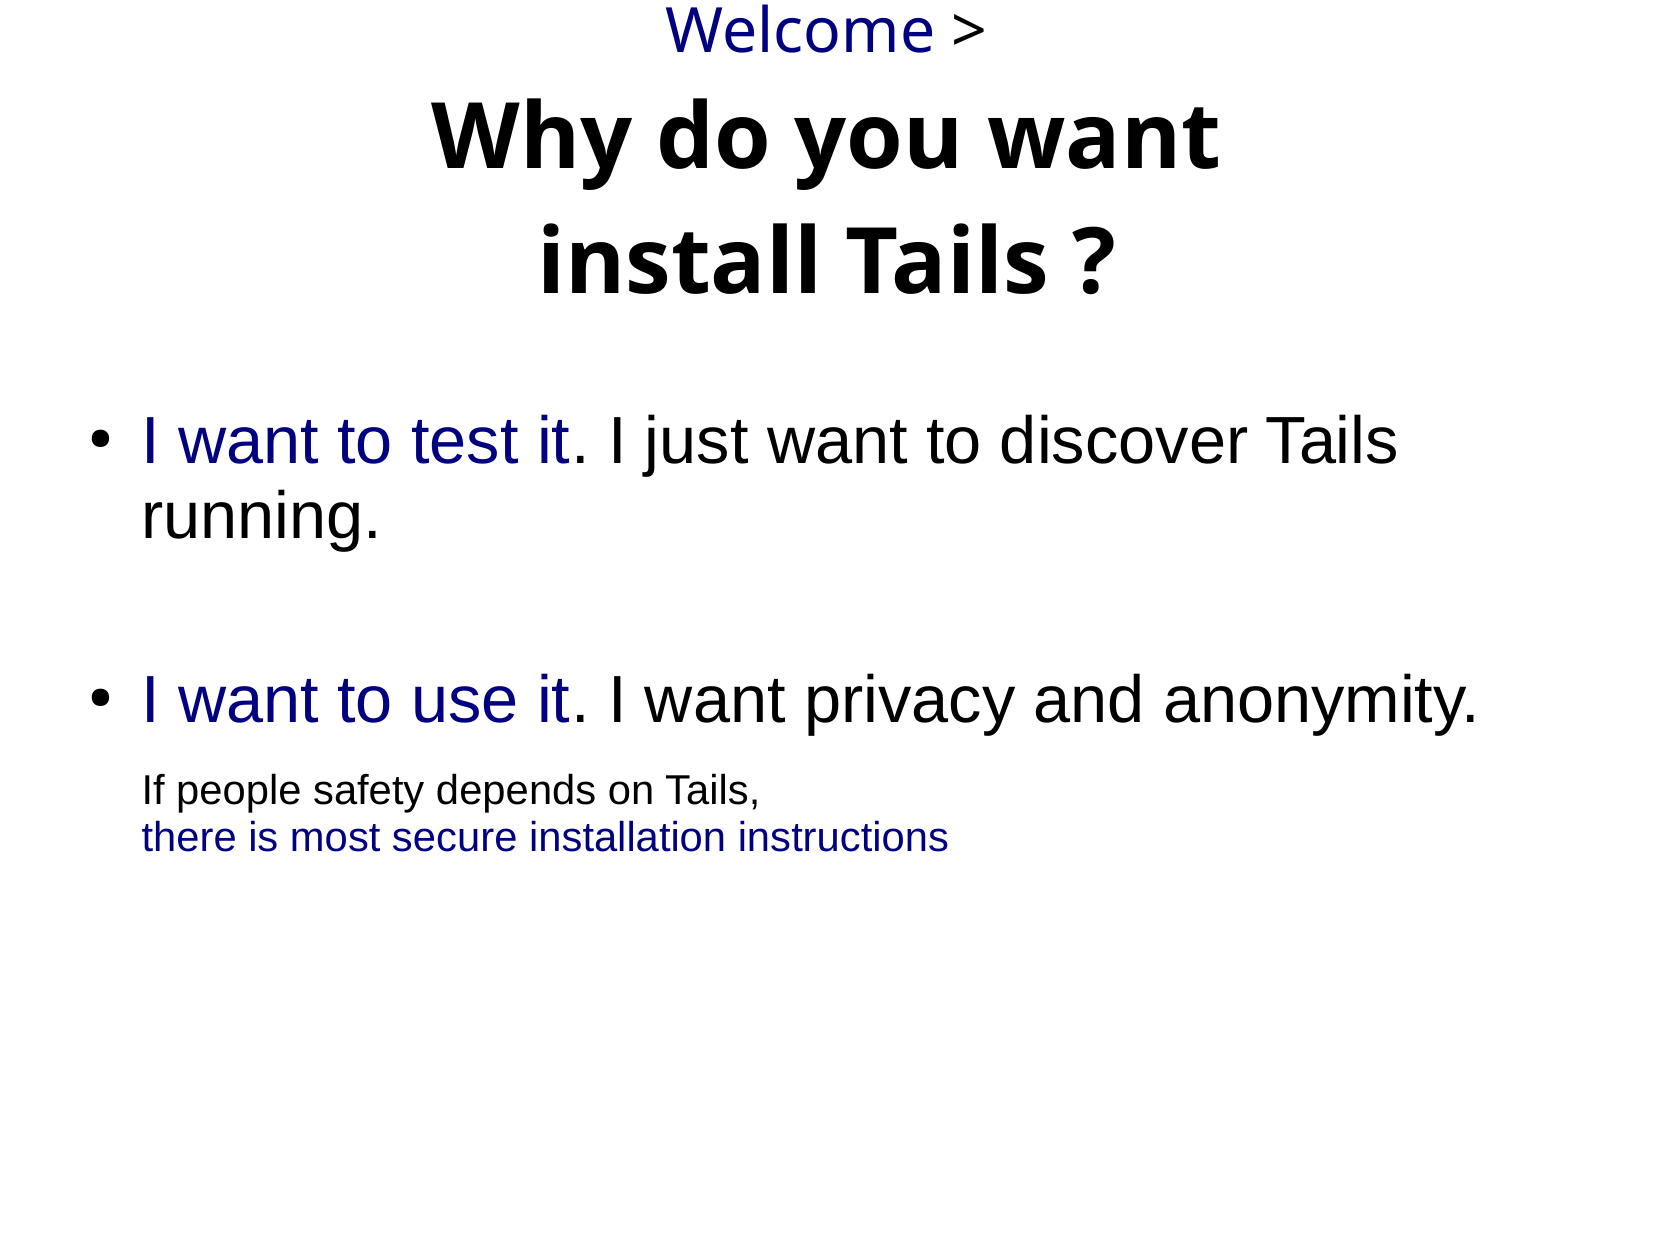

# Welcome > Why do you want install Tails ?
I want to test it. I just want to discover Tails running.
I want to use it. I want privacy and anonymity.
If people safety depends on Tails, there is most secure installation instructions